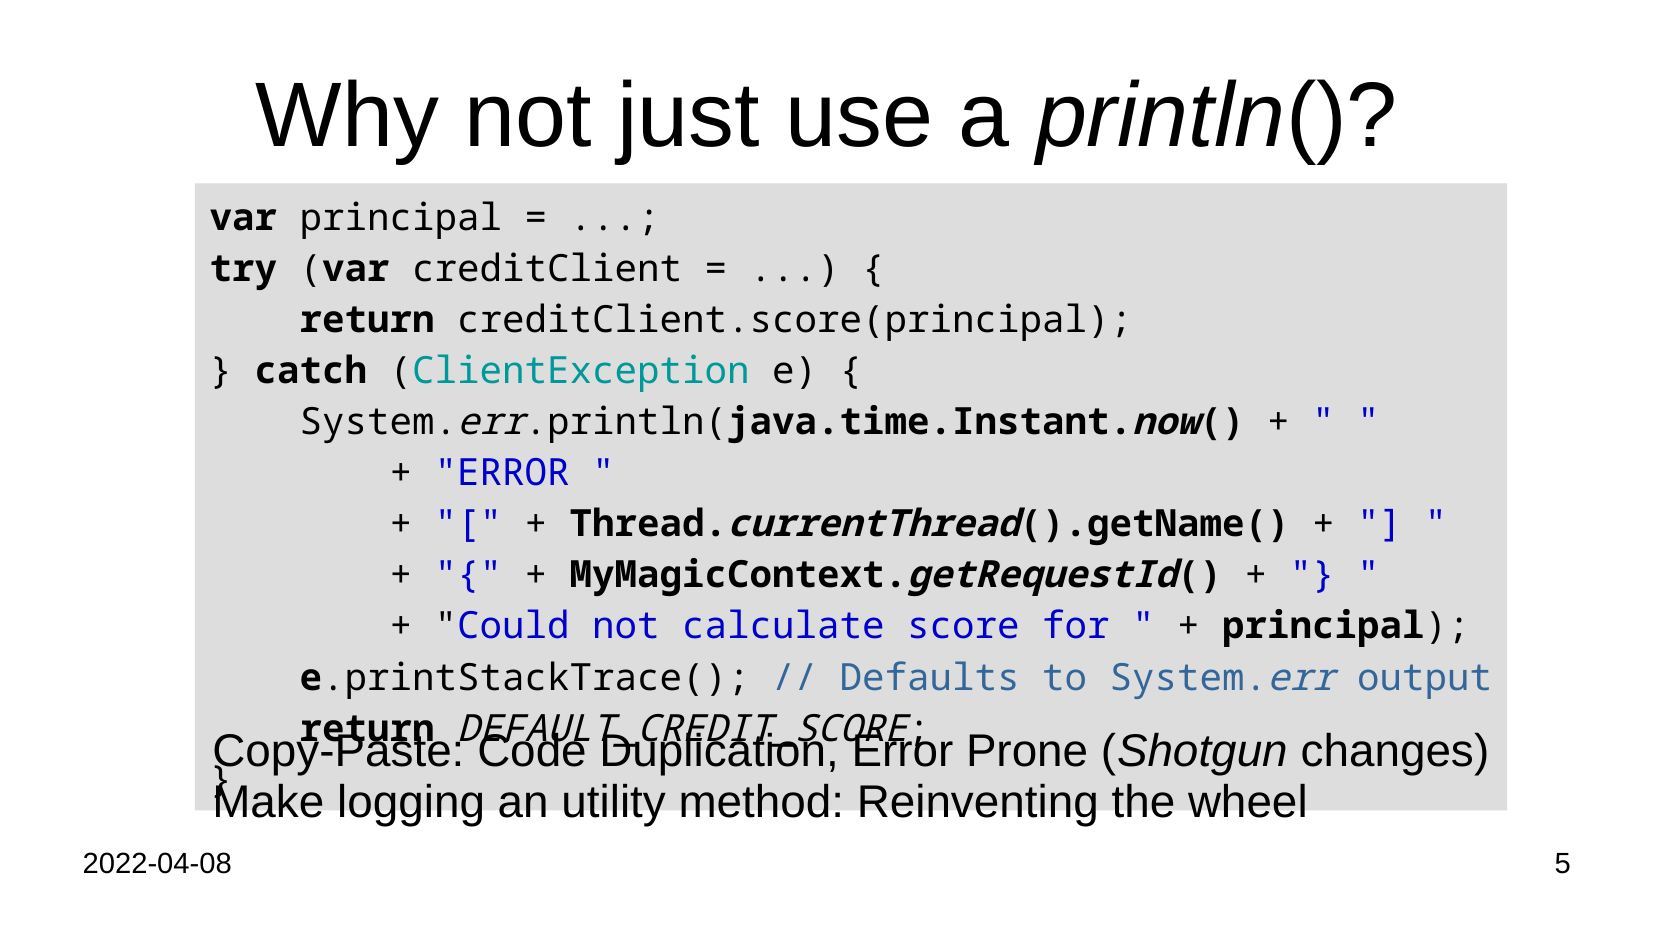

# Why not just use a println()?
var principal = ...;
try (var creditClient = ...) {
 return creditClient.score(principal);
} catch (ClientException e) {
 System.err.println(java.time.Instant.now() + " "
 + "ERROR "
 + "[" + Thread.currentThread().getName() + "] "
 + "{" + MyMagicContext.getRequestId() + "} "
 + "Could not calculate score for " + principal);
 e.printStackTrace(); // Defaults to System.err output
 return DEFAULT_CREDIT_SCORE;
}
Copy-Paste: Code Duplication, Error Prone (Shotgun changes)
Make logging an utility method: Reinventing the wheel
2022-04-08
5